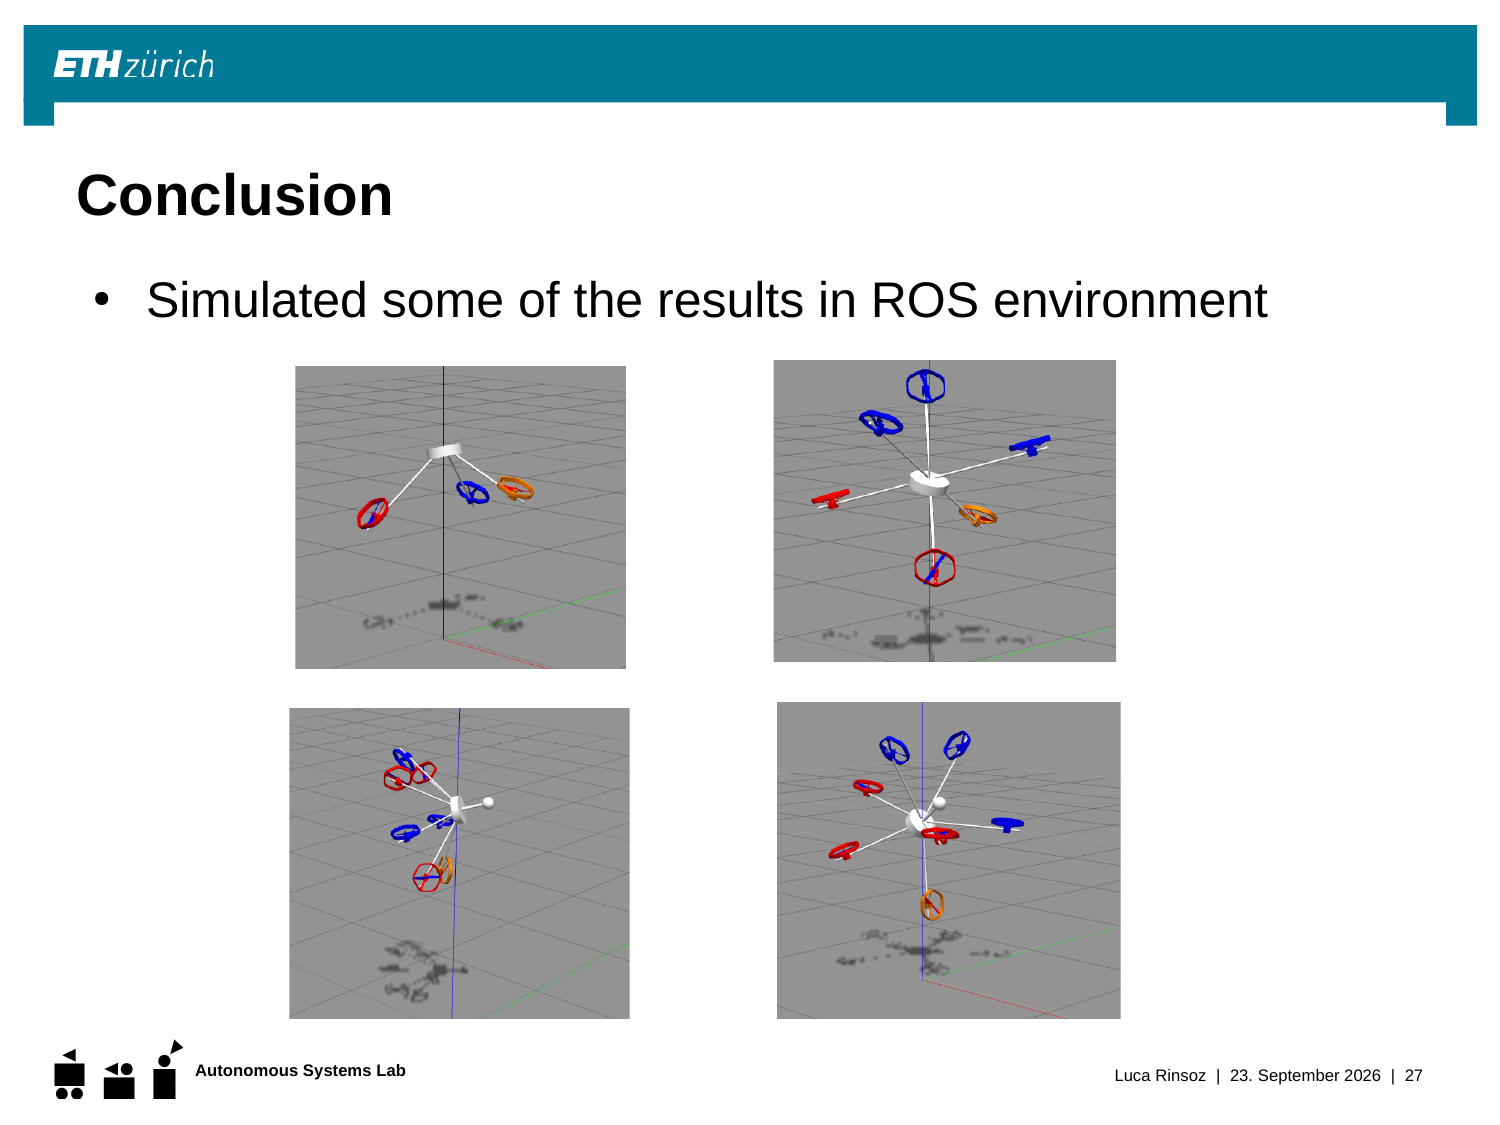

# Conclusion
Simulated some of the results in ROS environment
((Name))
27